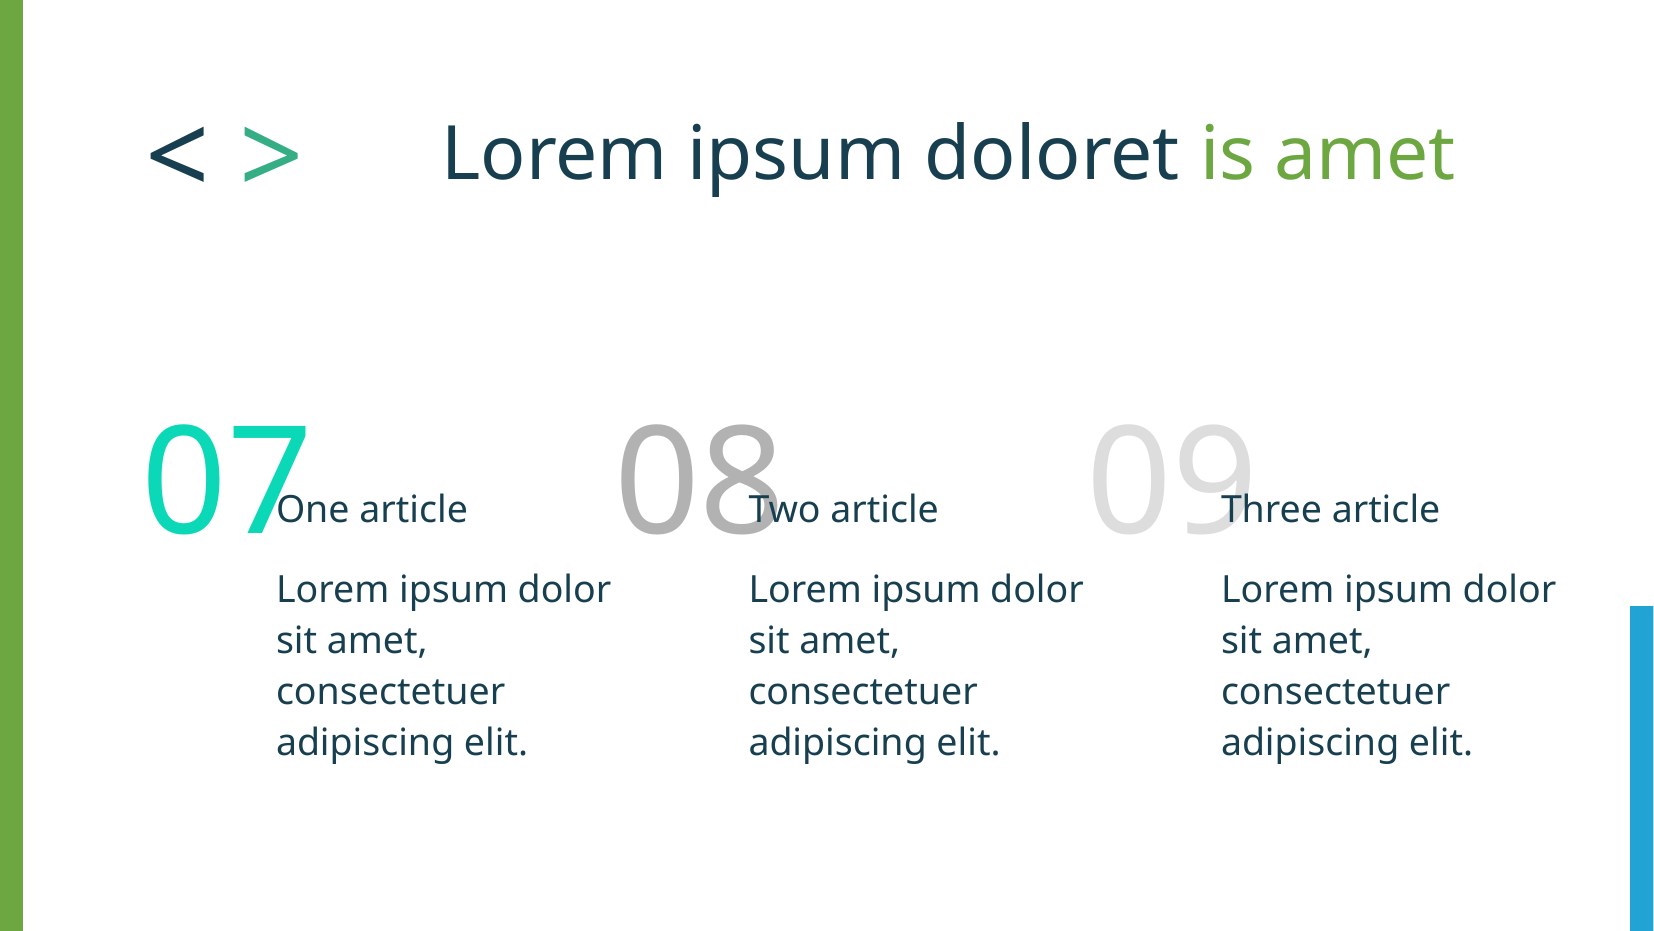

Lorem ipsum doloret is amet
< >
07
08
# 09
One article
Lorem ipsum dolor sit amet, consectetuer adipiscing elit.
Two article
Lorem ipsum dolor sit amet, consectetuer adipiscing elit.
Three article
Lorem ipsum dolor sit amet, consectetuer adipiscing elit.